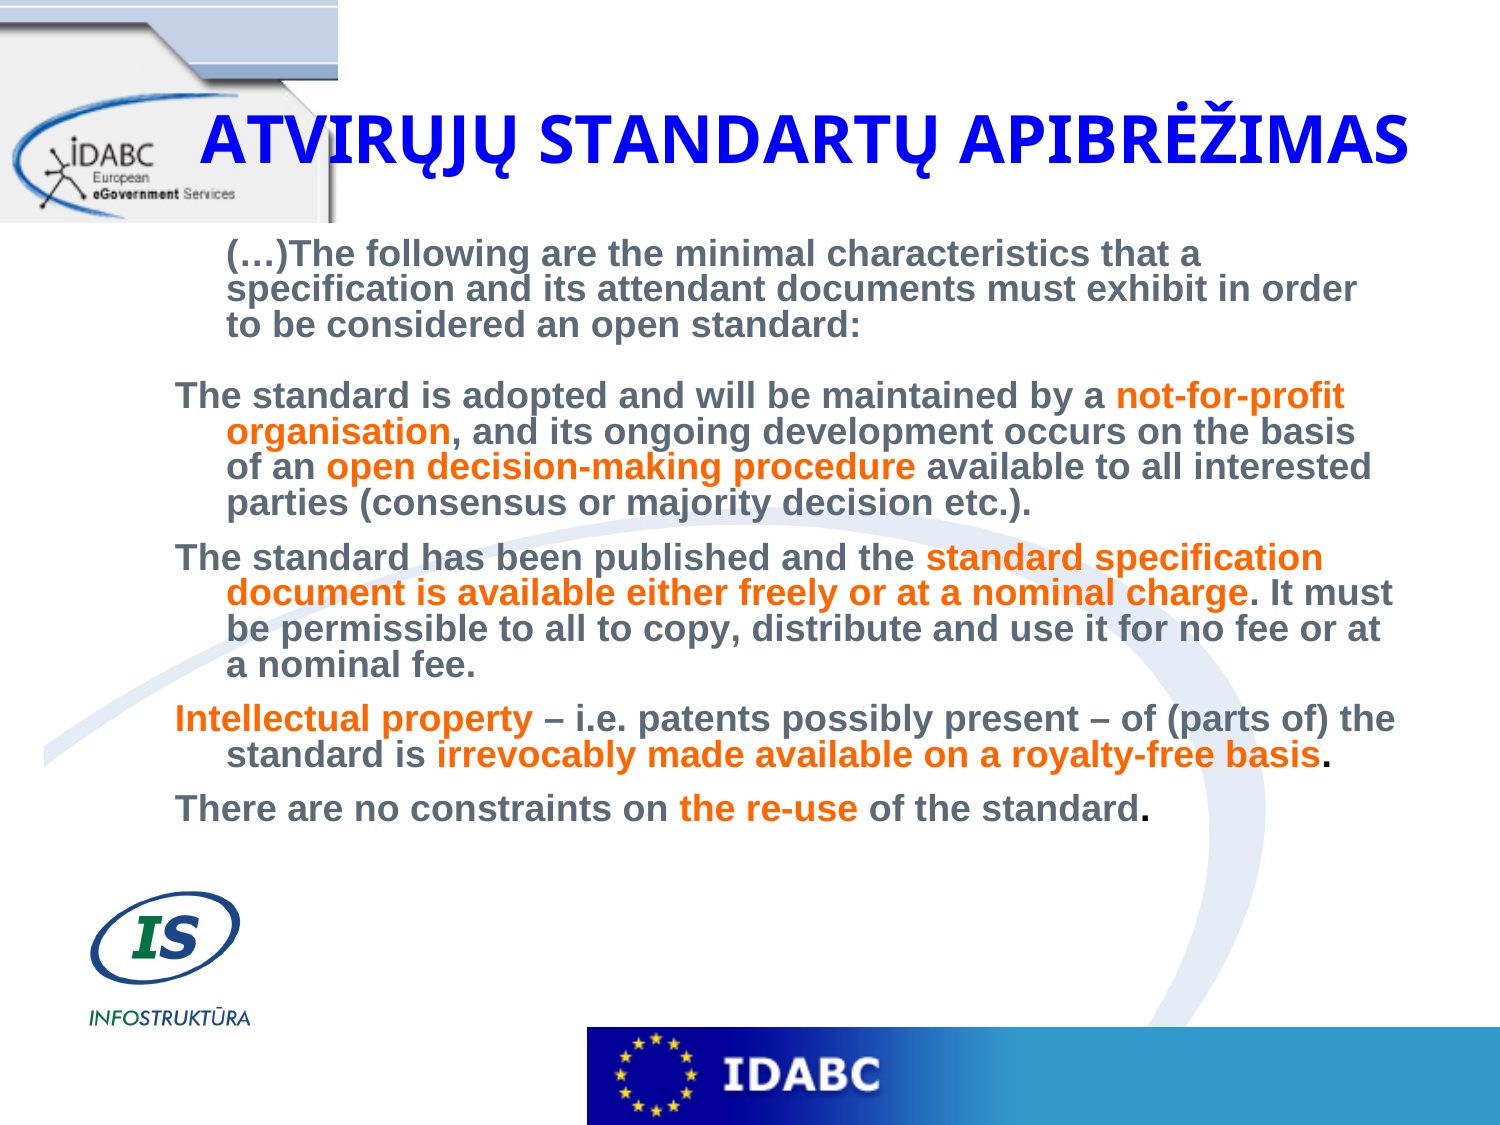

# ATVIRŲJŲ STANDARTŲ APIBRĖŽIMAS
	(…)The following are the minimal characteristics that a specification and its attendant documents must exhibit in order to be considered an open standard:
The standard is adopted and will be maintained by a not-for-profit organisation, and its ongoing development occurs on the basis of an open decision-making procedure available to all interested parties (consensus or majority decision etc.).
The standard has been published and the standard specification document is available either freely or at a nominal charge. It must be permissible to all to copy, distribute and use it for no fee or at a nominal fee.
Intellectual property – i.e. patents possibly present – of (parts of) the standard is irrevocably made available on a royalty-free basis.
There are no constraints on the re-use of the standard.